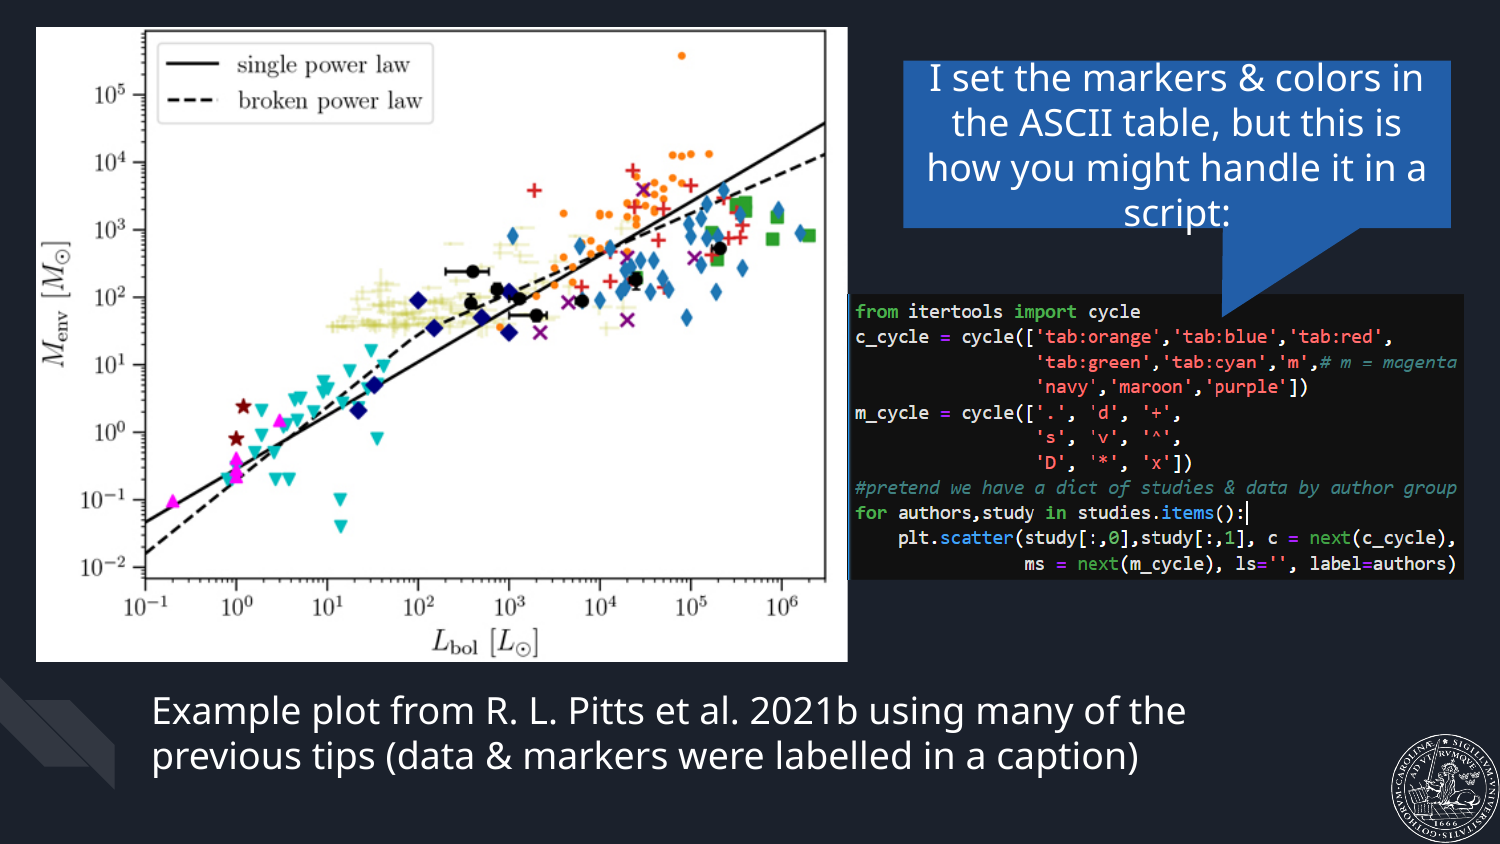

I set the markers & colors in the ASCII table, but this is how you might handle it in a script:
# Example plot from R. L. Pitts et al. 2021b using many of the previous tips (data & markers were labelled in a caption)